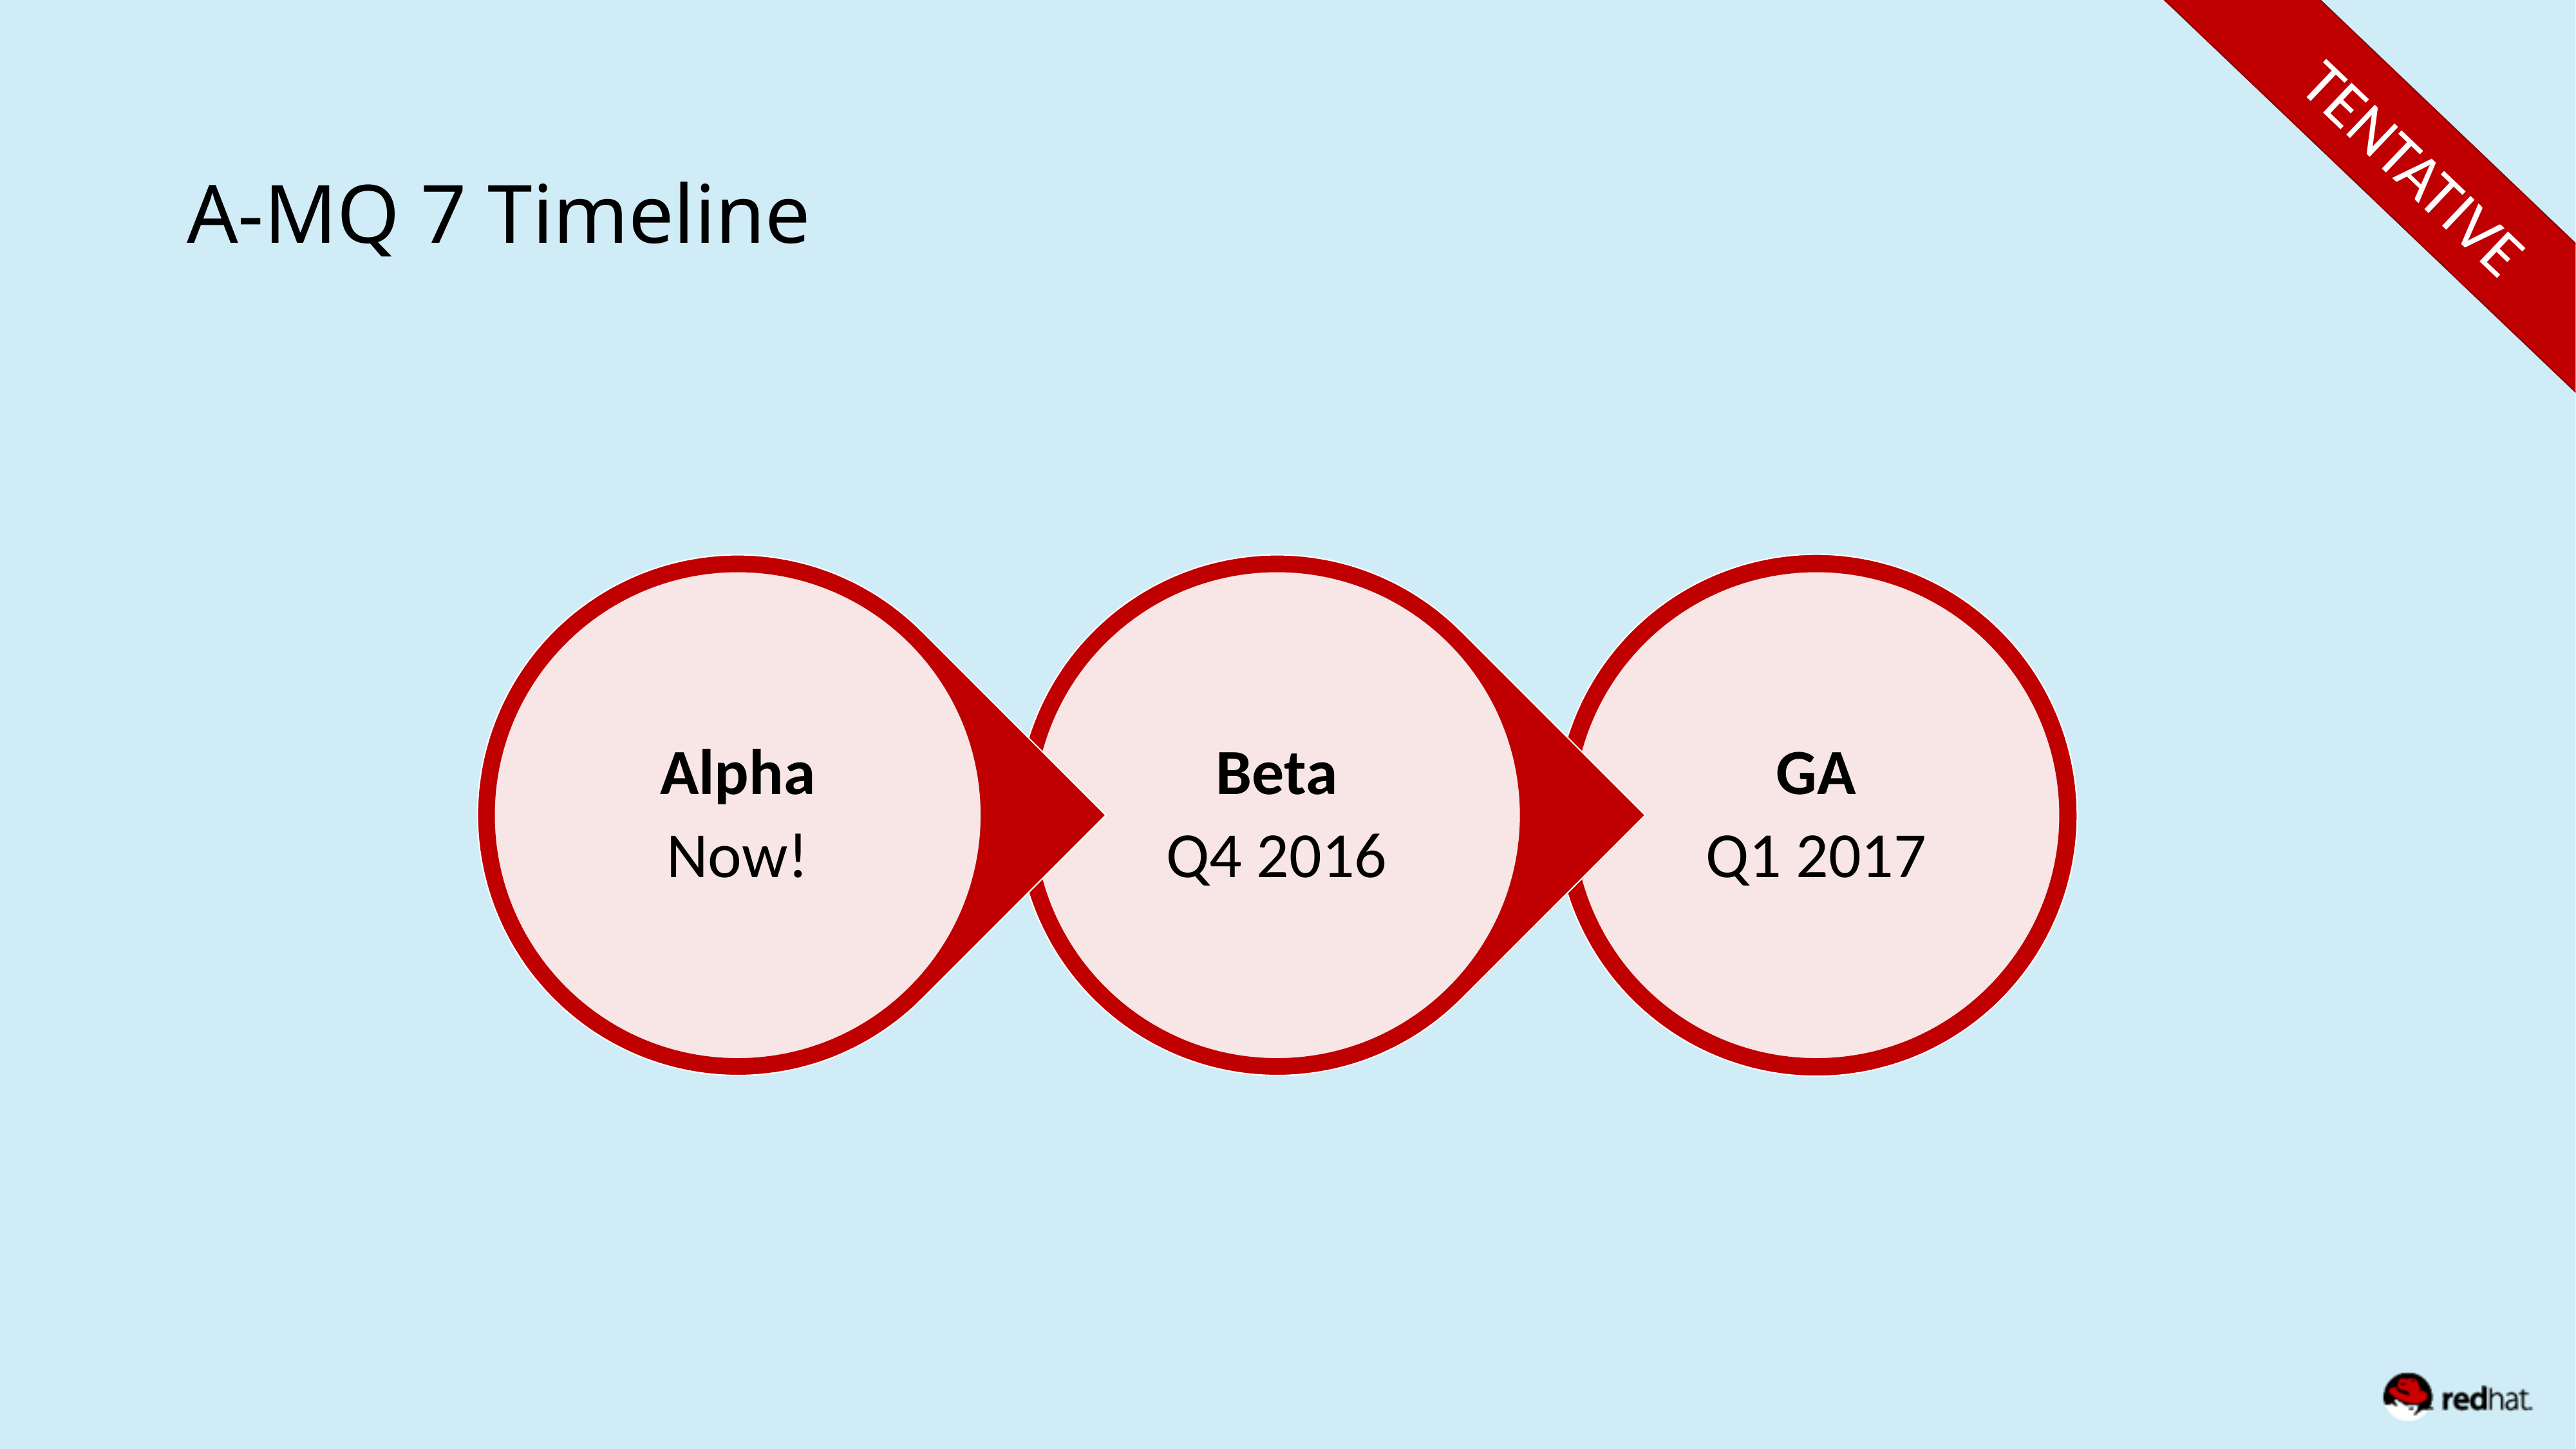

# A-MQ 7 Timeline
TENTATIVE
Alpha
Now!
Beta
Q4 2016
GA
Q1 2017